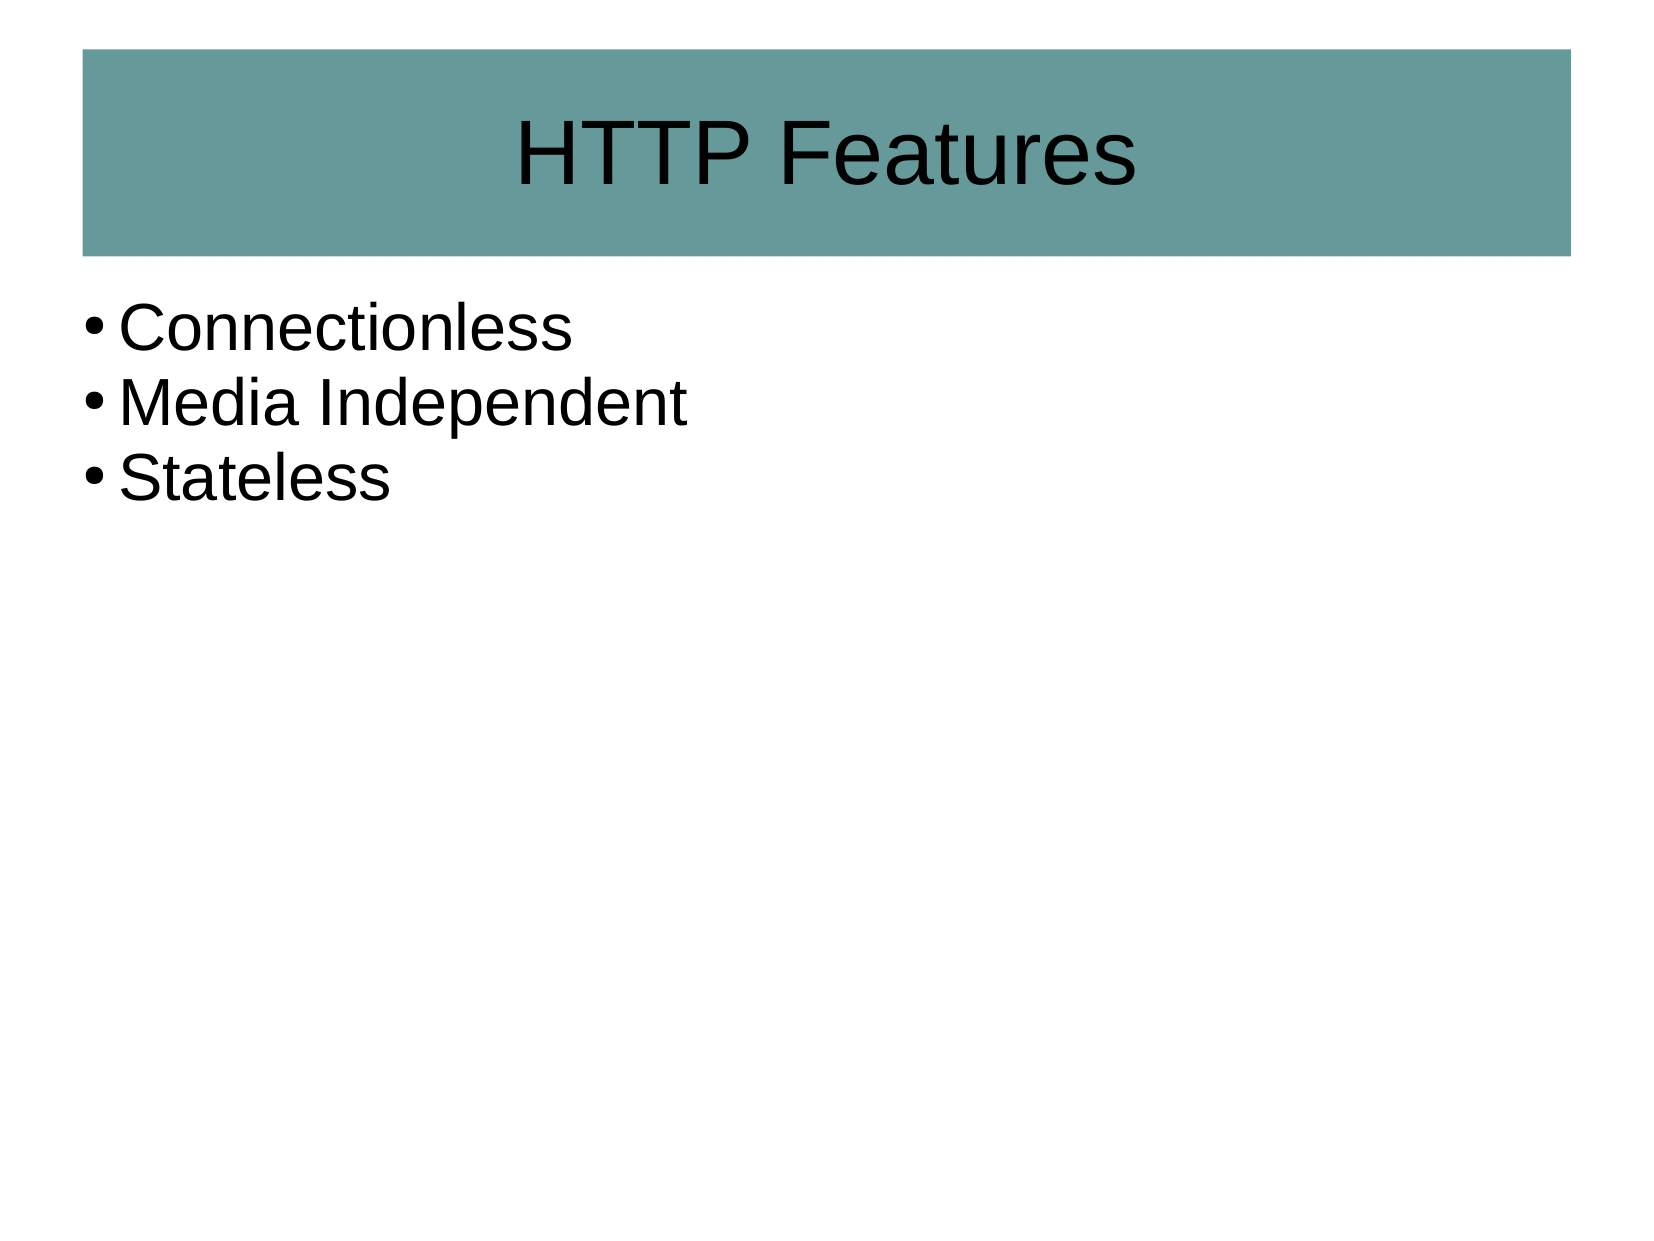

# HTTP Features
Connectionless
Media Independent
Stateless